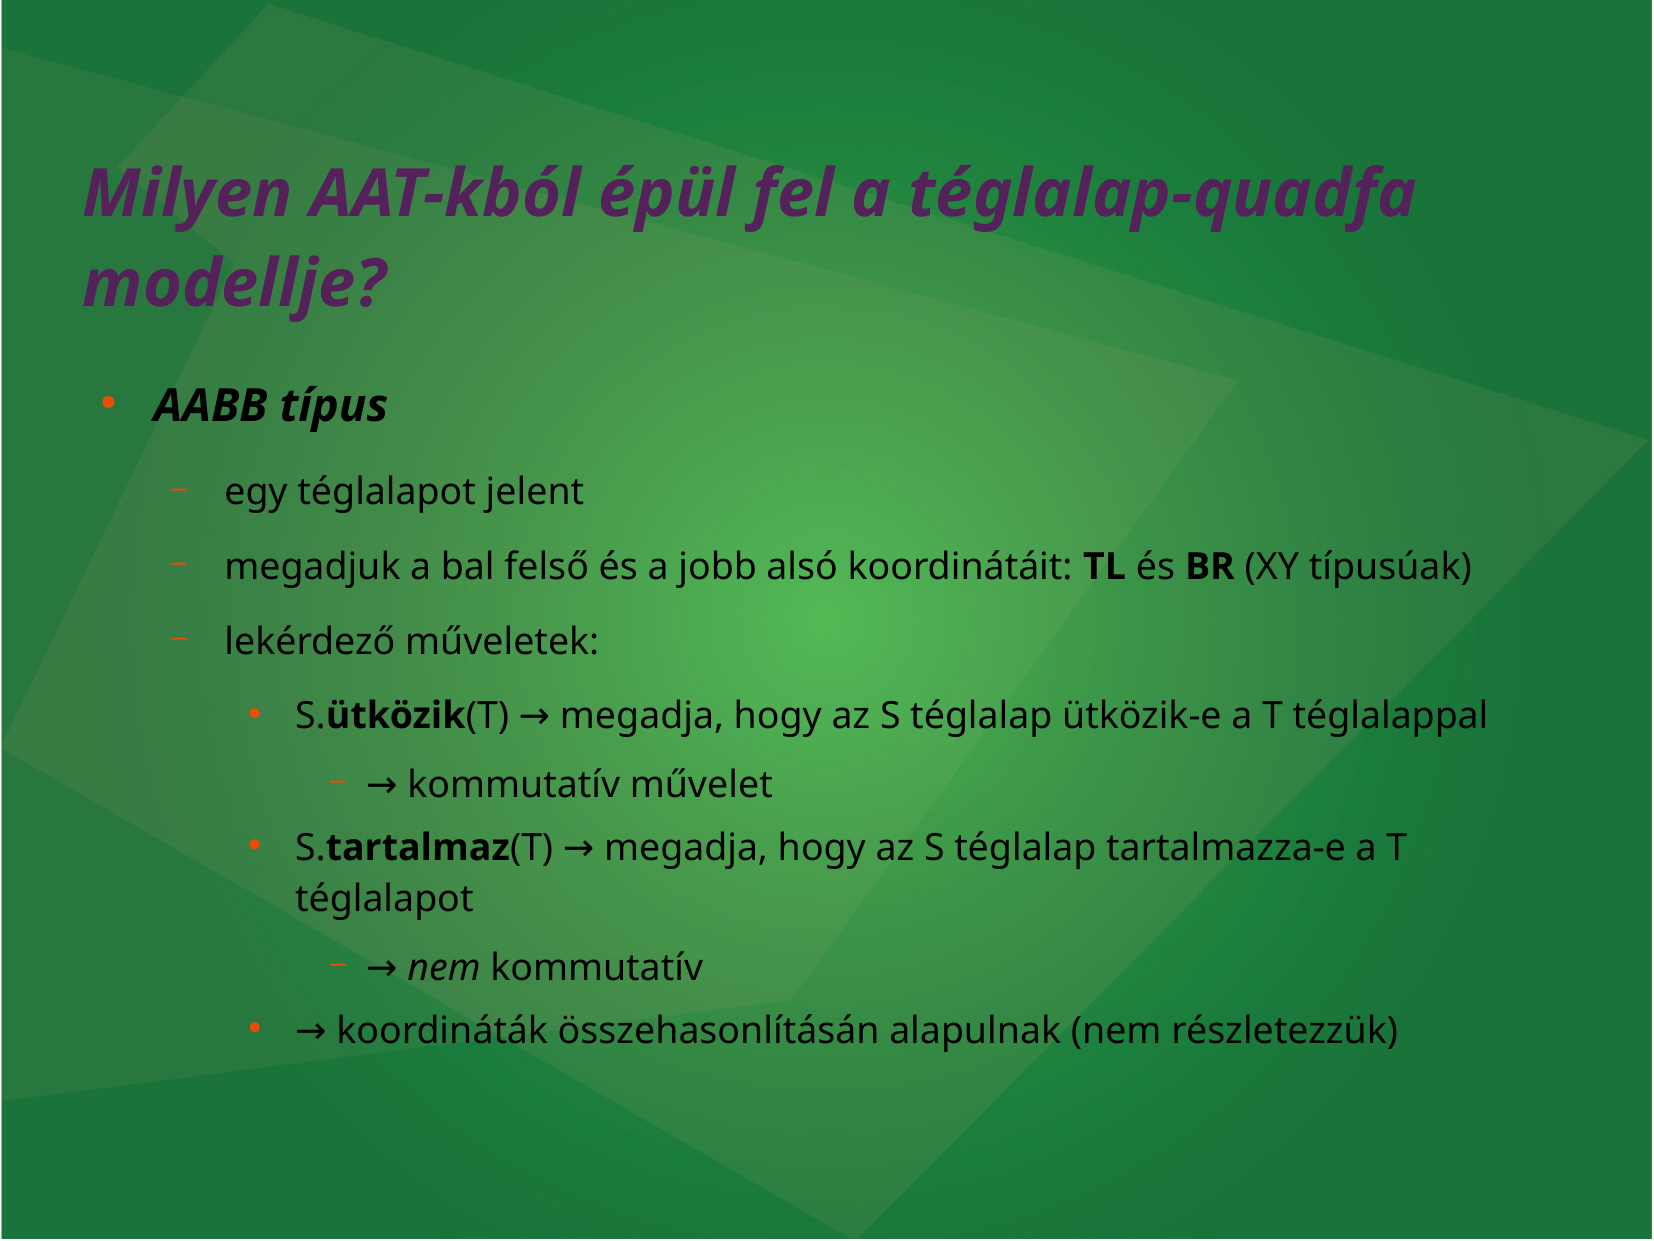

# Milyen AAT-kból épül fel a téglalap-quadfa modellje?
AABB típus
egy téglalapot jelent
megadjuk a bal felső és a jobb alsó koordinátáit: TL és BR (XY típusúak)
lekérdező műveletek:
S.ütközik(T) → megadja, hogy az S téglalap ütközik-e a T téglalappal
→ kommutatív művelet
S.tartalmaz(T) → megadja, hogy az S téglalap tartalmazza-e a T téglalapot
→ nem kommutatív
→ koordináták összehasonlításán alapulnak (nem részletezzük)